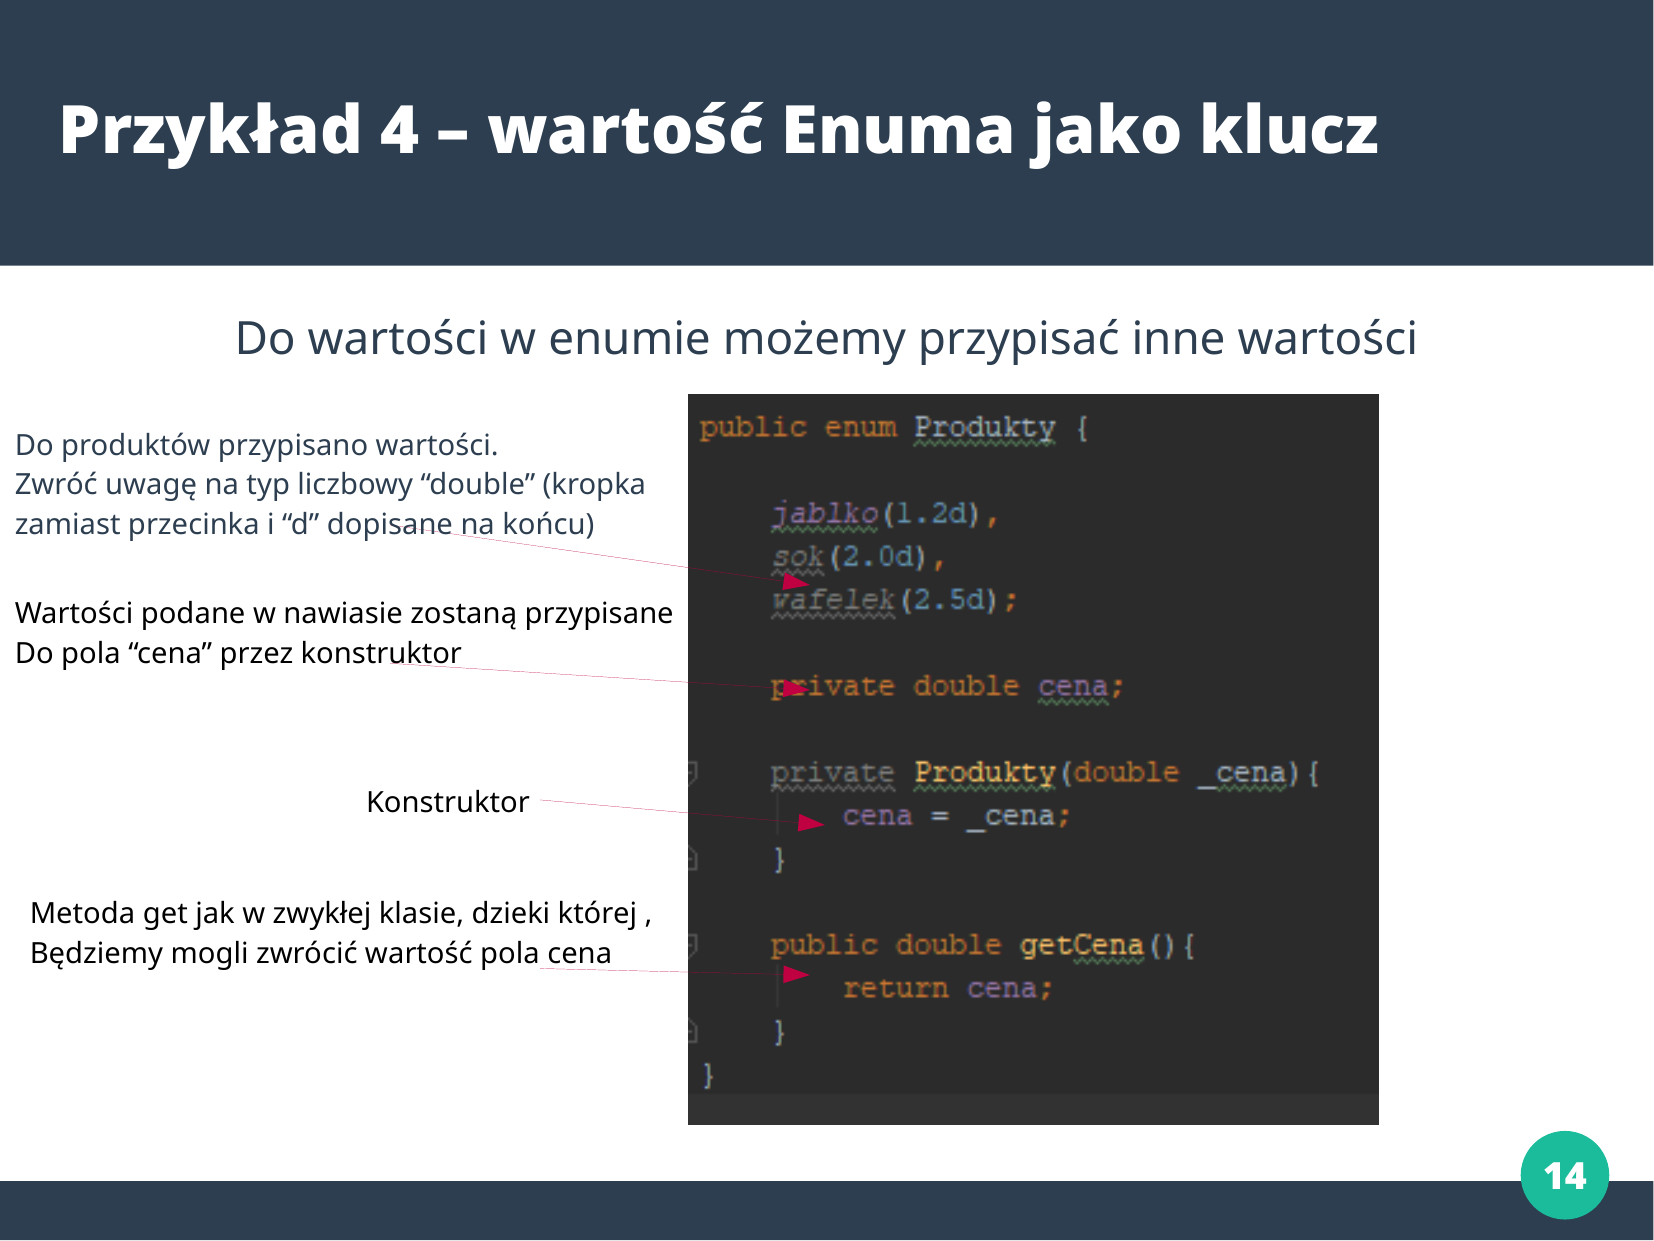

# Przykład 4 – wartość Enuma jako klucz
Do wartości w enumie możemy przypisać inne wartości
Do produktów przypisano wartości.
Zwróć uwagę na typ liczbowy “double” (kropka zamiast przecinka i “d” dopisane na końcu)
Wartości podane w nawiasie zostaną przypisane
Do pola “cena” przez konstruktor
Konstruktor
Metoda get jak w zwykłej klasie, dzieki której ,
Będziemy mogli zwrócić wartość pola cena
14